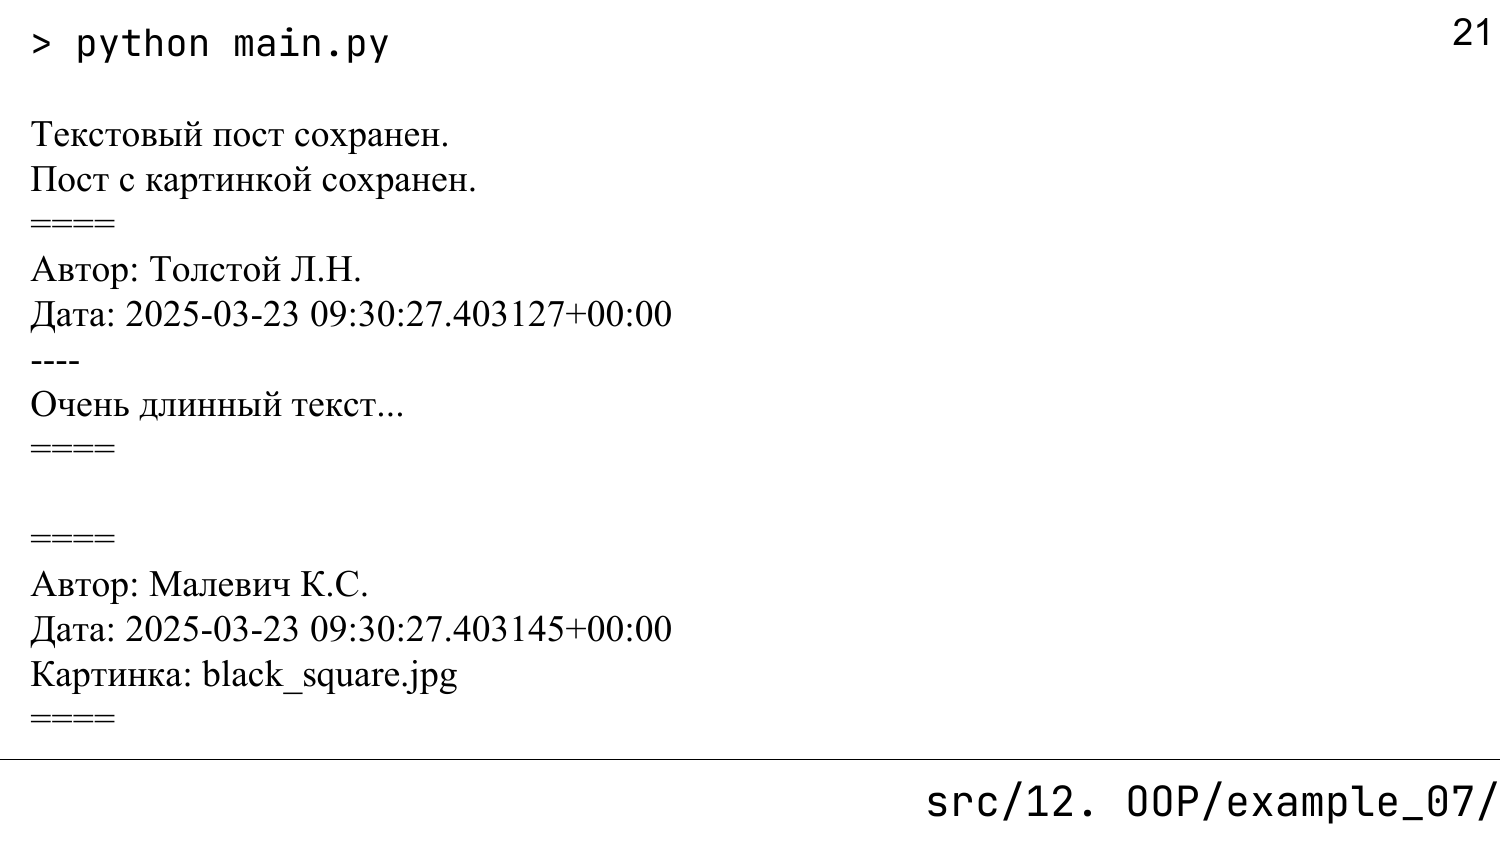

> python main.py
Текстовый пост сохранен.
Пост с картинкой сохранен.
====
Автор: Толстой Л.Н.
Дата: 2025-03-23 09:30:27.403127+00:00
----
Очень длинный текст...
====
====
Автор: Малевич К.С.
Дата: 2025-03-23 09:30:27.403145+00:00
Картинка: black_square.jpg
====
# src/12. OOP/example_07/